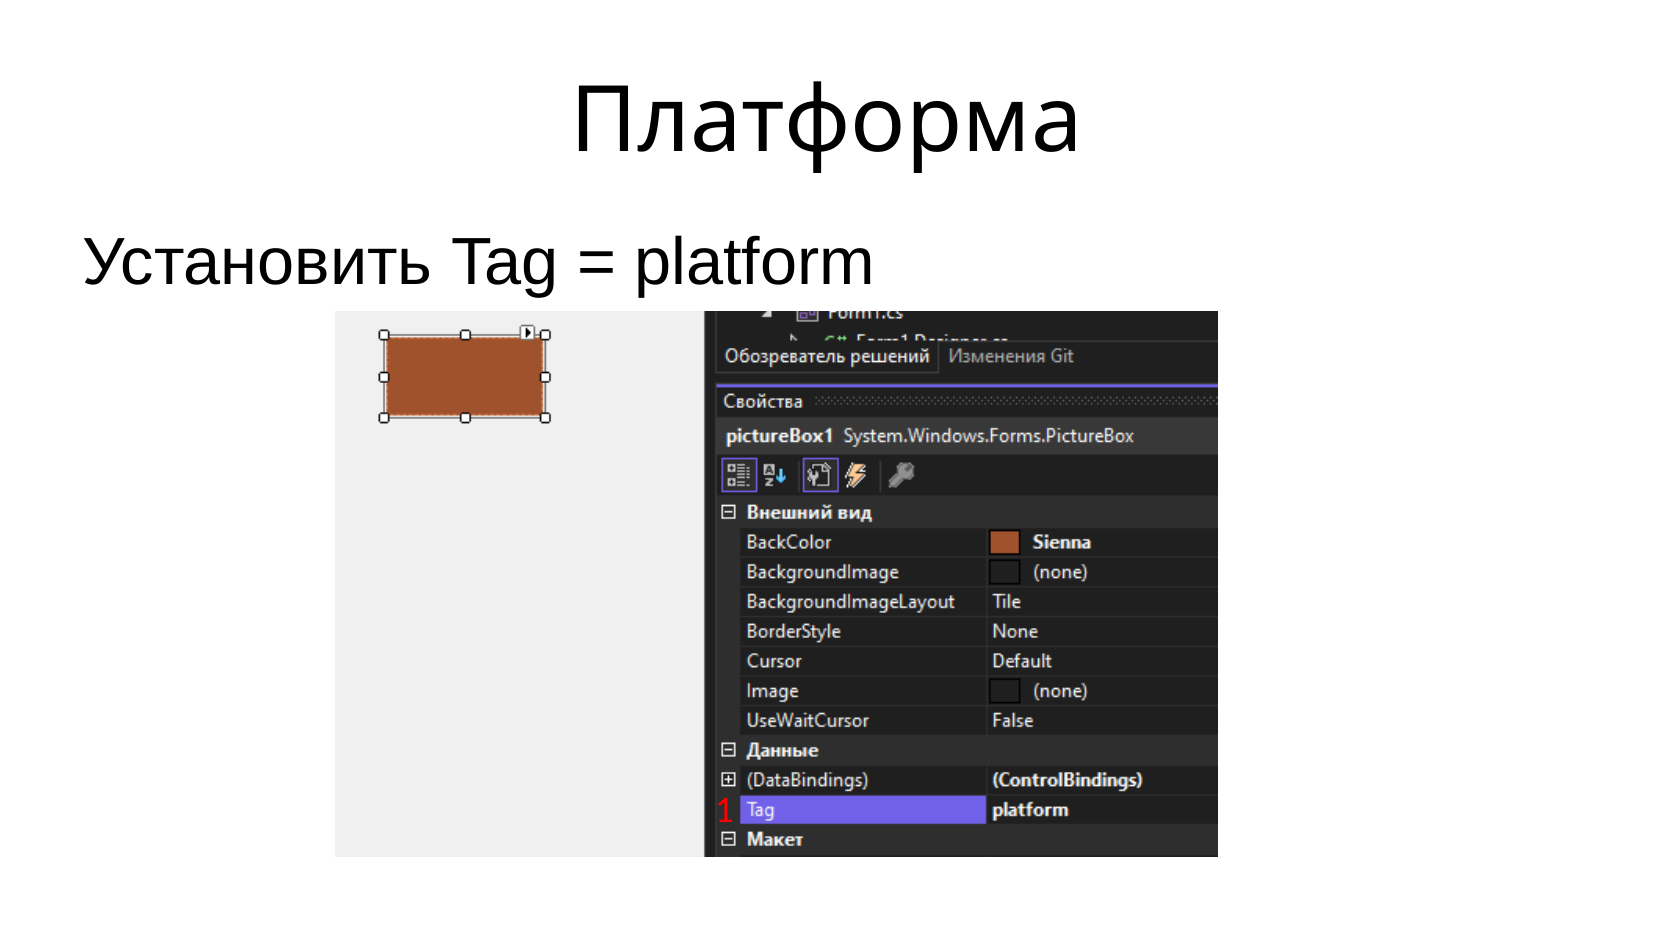

# Платформа
Установить Tag = platform
1